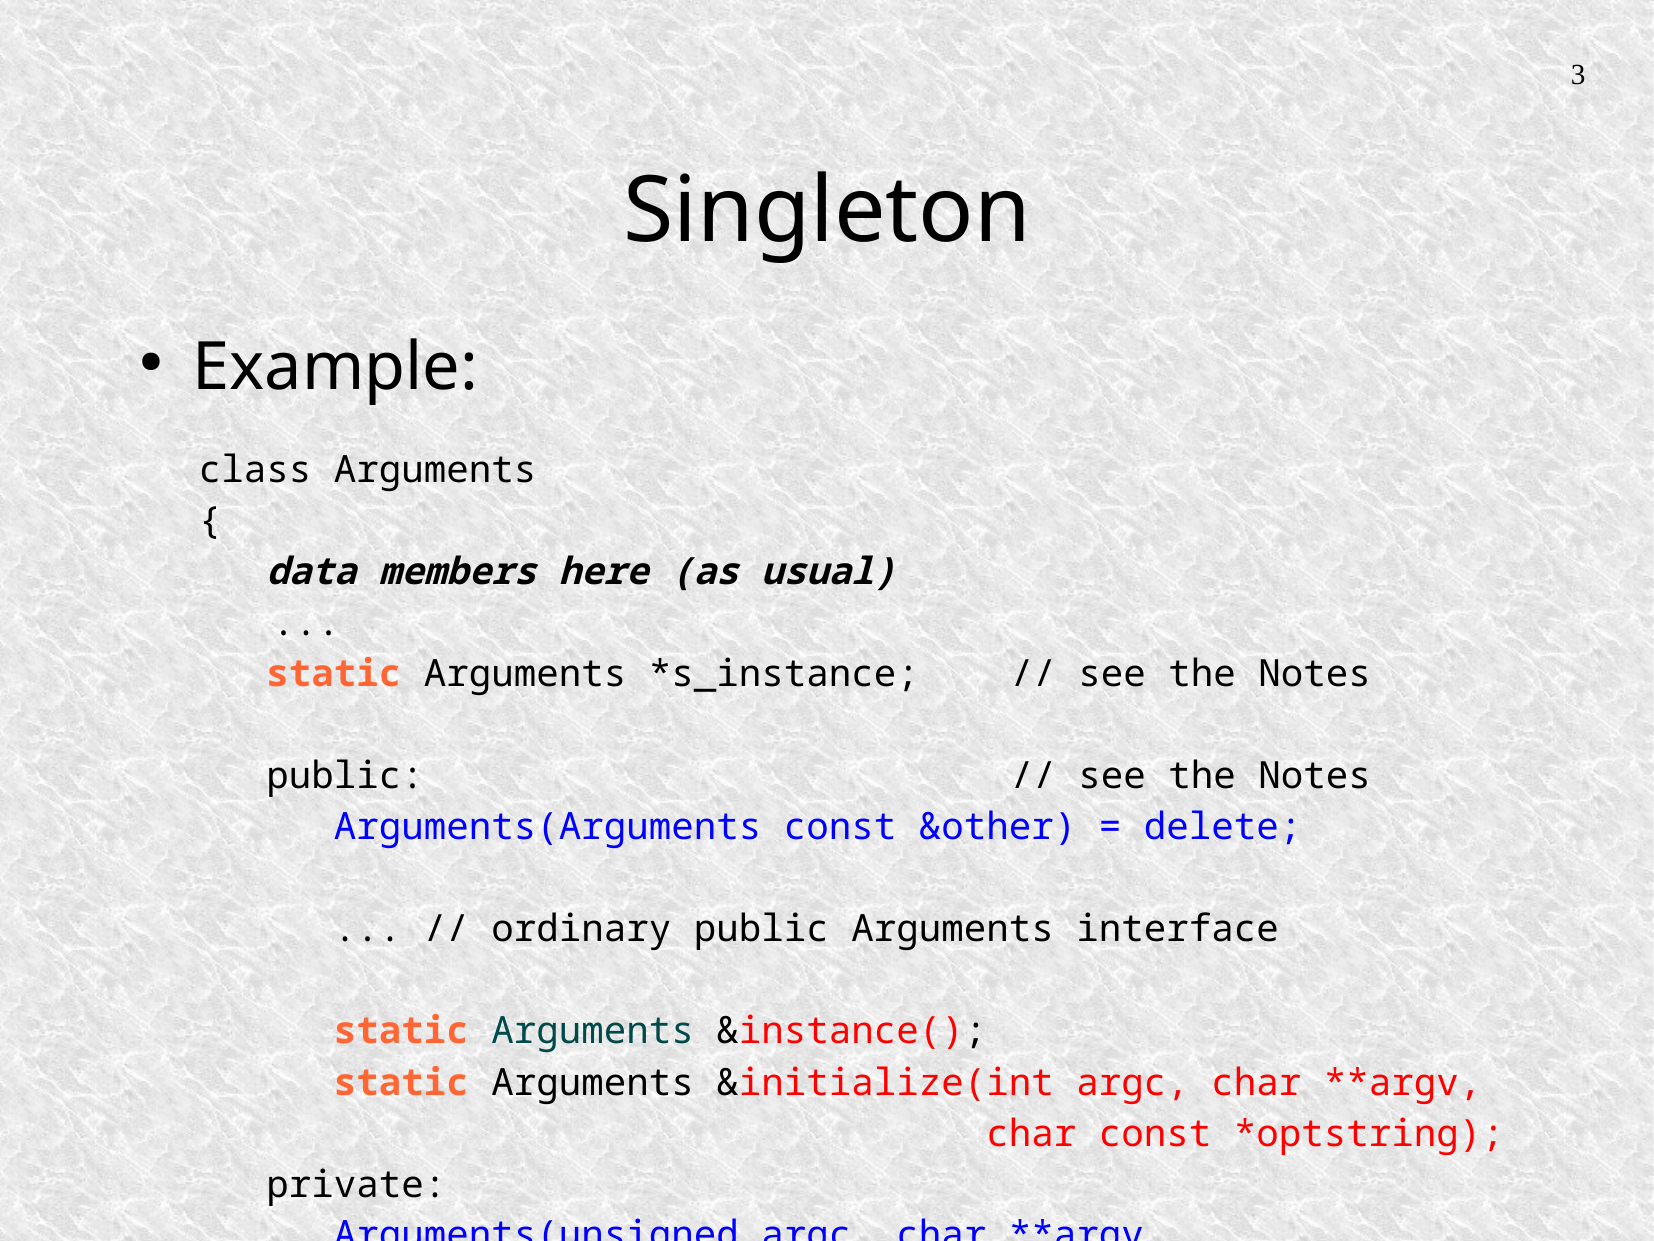

3
Singleton
# Example:
class Arguments
{
 data members here (as usual)
	...
 static Arguments *s_instance;		// see the Notes
 public:								// see the Notes
 Arguments(Arguments const &other) = delete;
 ... // ordinary public Arguments interface
 static Arguments &instance();
 static Arguments &initialize(int argc, char **argv,
 char const *optstring);
 private:
 Arguments(unsigned argc, char **argv,
 char const *optstring);
};